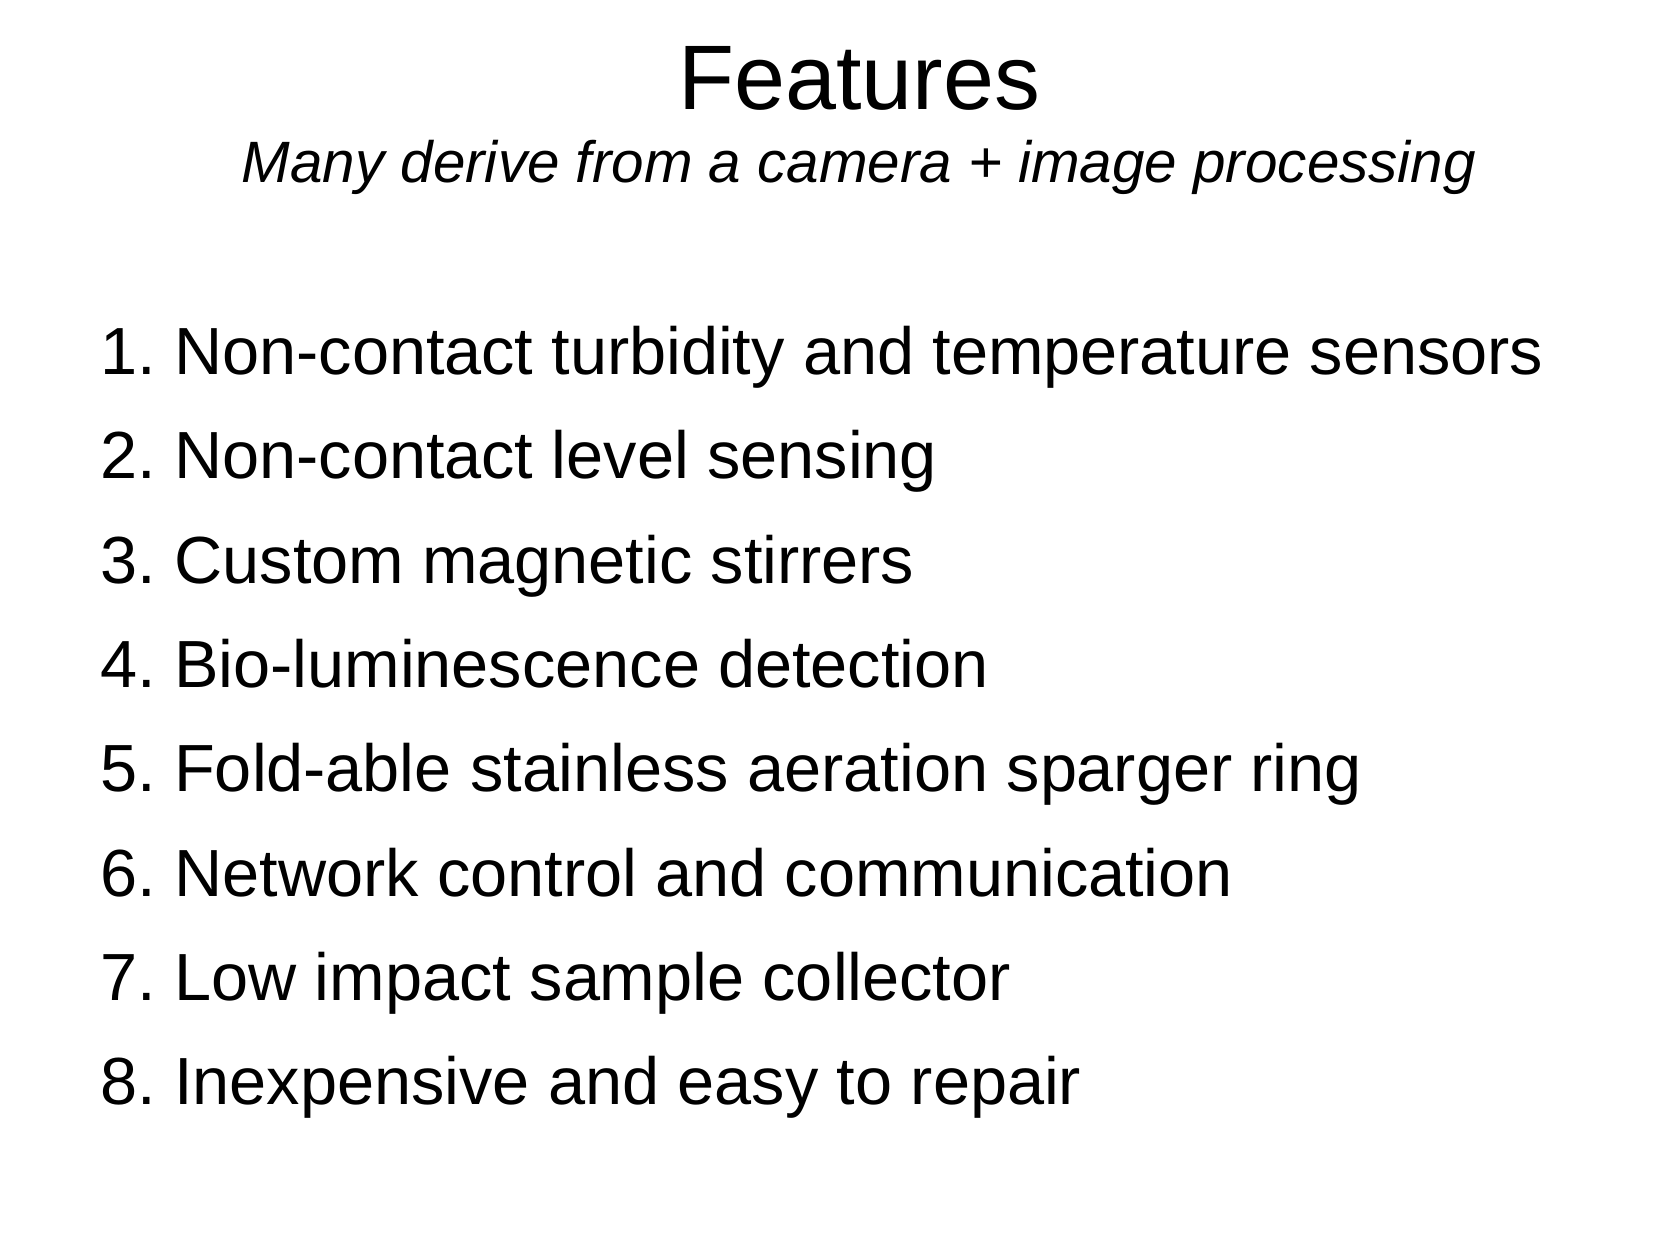

# Features Many derive from a camera + image processing
 Non-contact turbidity and temperature sensors
 Non-contact level sensing
 Custom magnetic stirrers
 Bio-luminescence detection
 Fold-able stainless aeration sparger ring
 Network control and communication
 Low impact sample collector
 Inexpensive and easy to repair